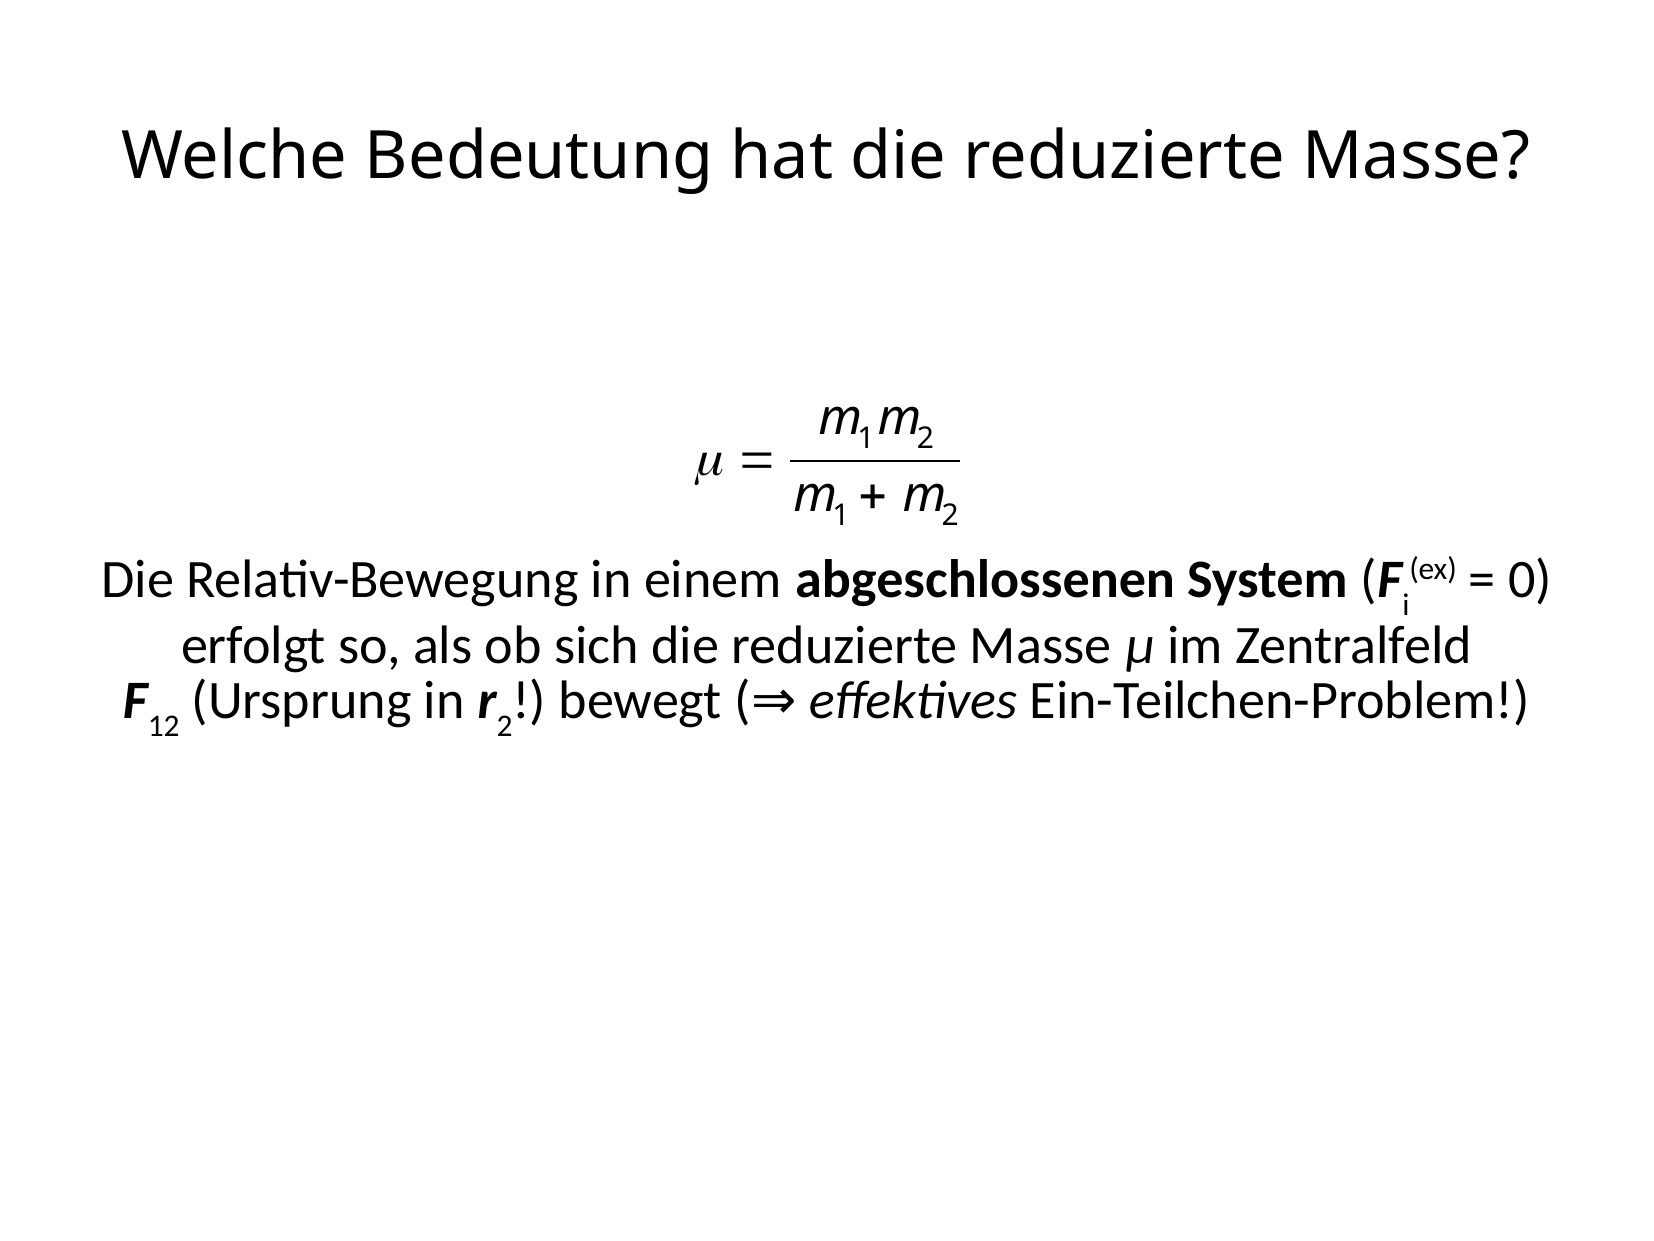

# Welche Bedeutung hat die reduzierte Masse?
Die Relativ-Bewegung in einem abgeschlossenen System (Fi(ex) = 0) erfolgt so, als ob sich die reduzierte Masse μ im Zentralfeld F12 (Ursprung in r2!) bewegt (⇒ effektives Ein-Teilchen-Problem!)